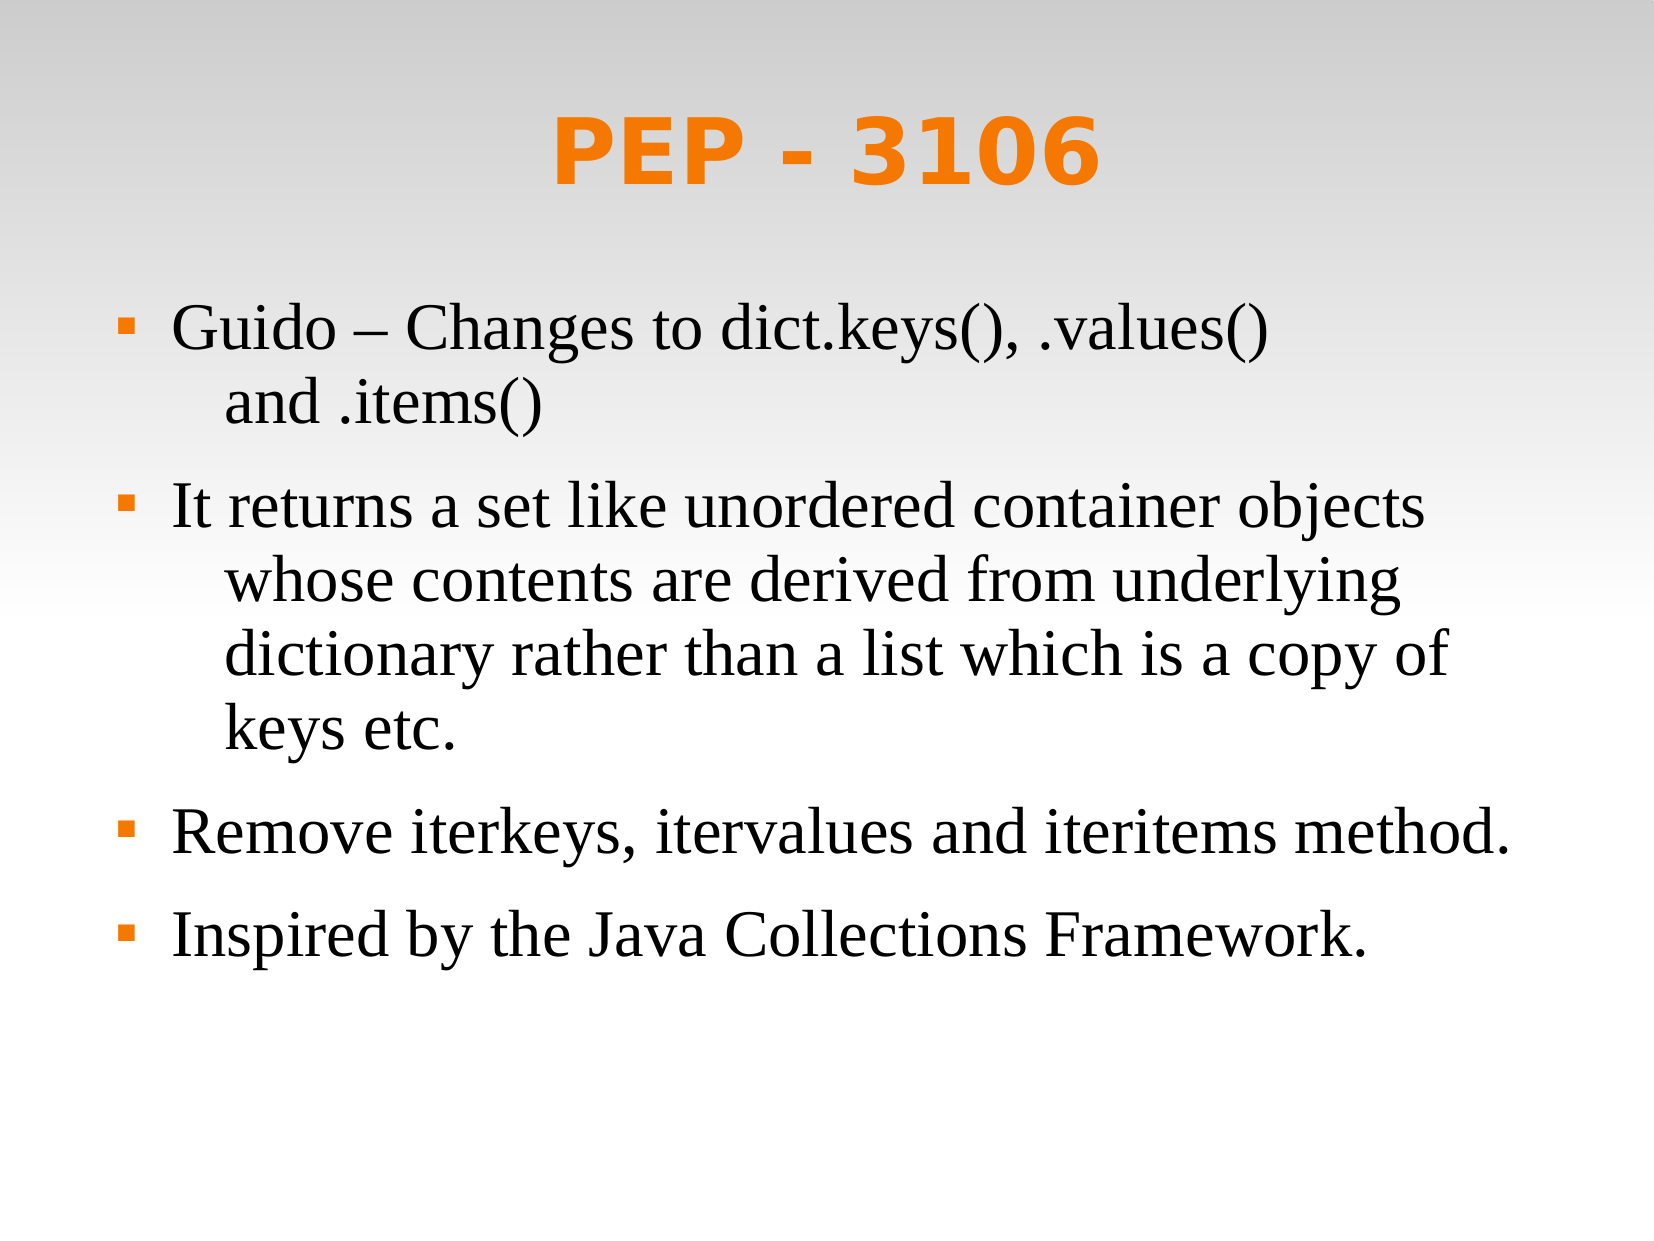

# PEP - 3106
Guido – Changes to dict.keys(), .values() and .items()
It returns a set like unordered container objects whose contents are derived from underlying dictionary rather than a list which is a copy of keys etc.
Remove iterkeys, itervalues and iteritems method.
Inspired by the Java Collections Framework.